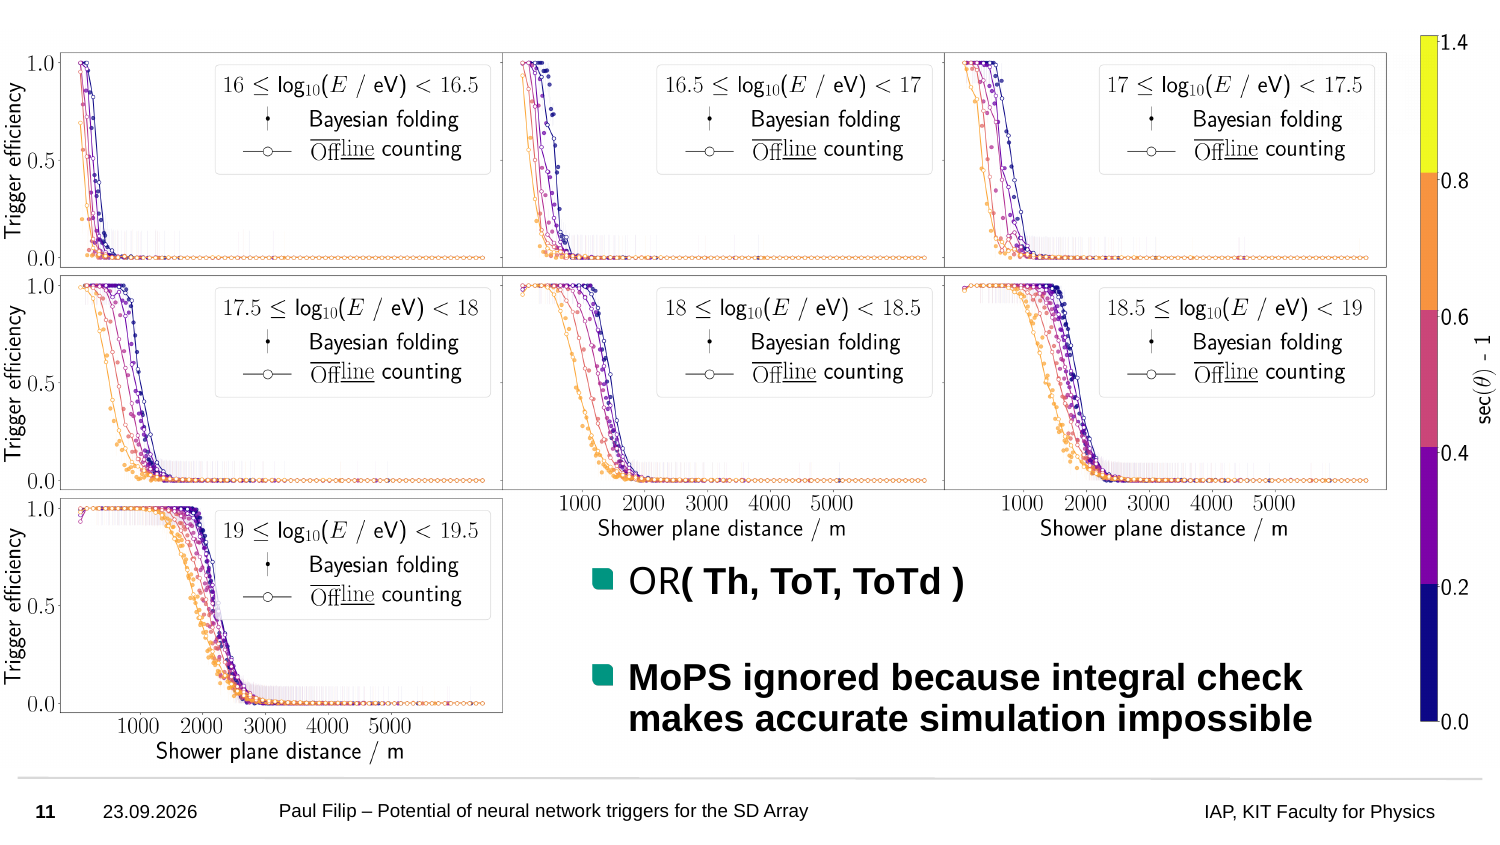

# OR( Th, ToT, ToTd )
MoPS ignored because integral check makes accurate simulation impossible
11